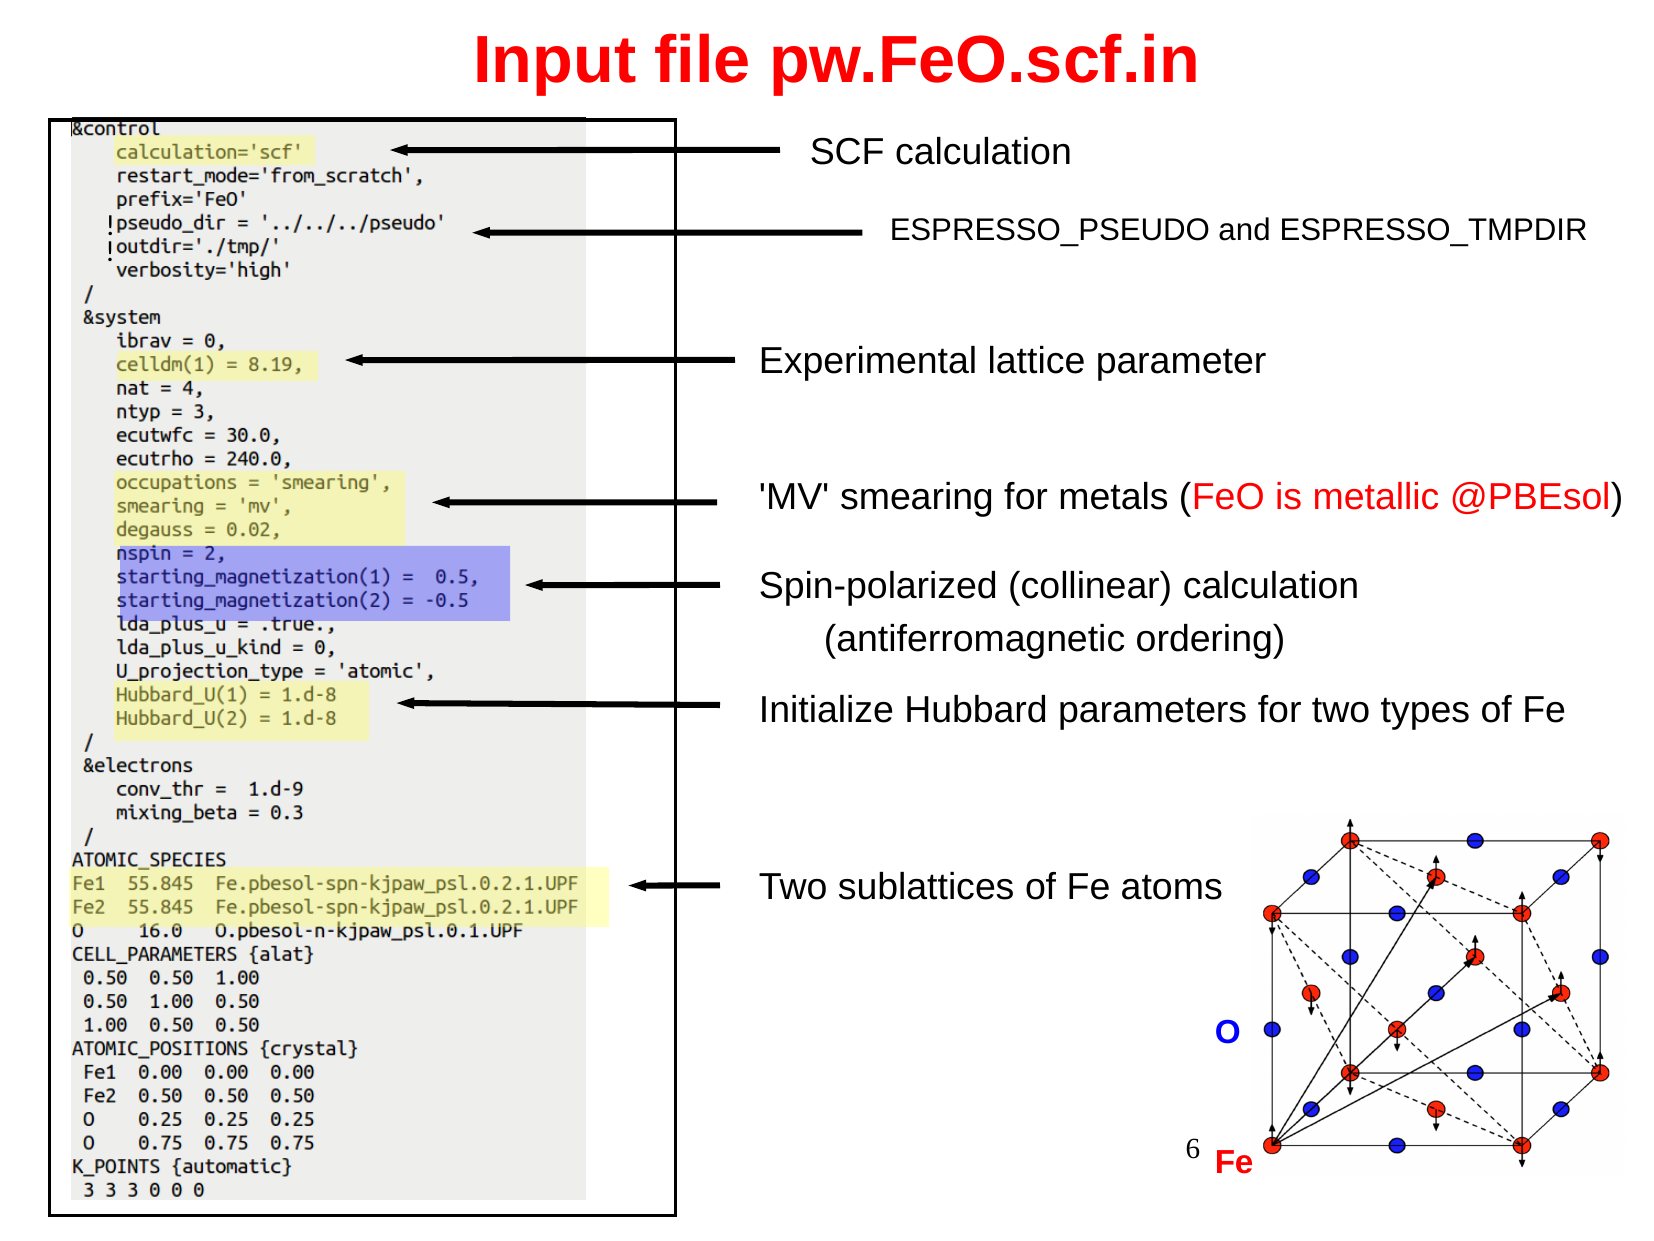

# Input file pw.FeO.scf.in
SCF calculation
!
ESPRESSO_PSEUDO and ESPRESSO_TMPDIR
!
Experimental lattice parameter
'MV' smearing for metals (FeO is metallic @PBEsol)
Spin-polarized (collinear) calculation
(antiferromagnetic ordering)
Initialize Hubbard parameters for two types of Fe
Two sublattices of Fe atoms
O
Fe